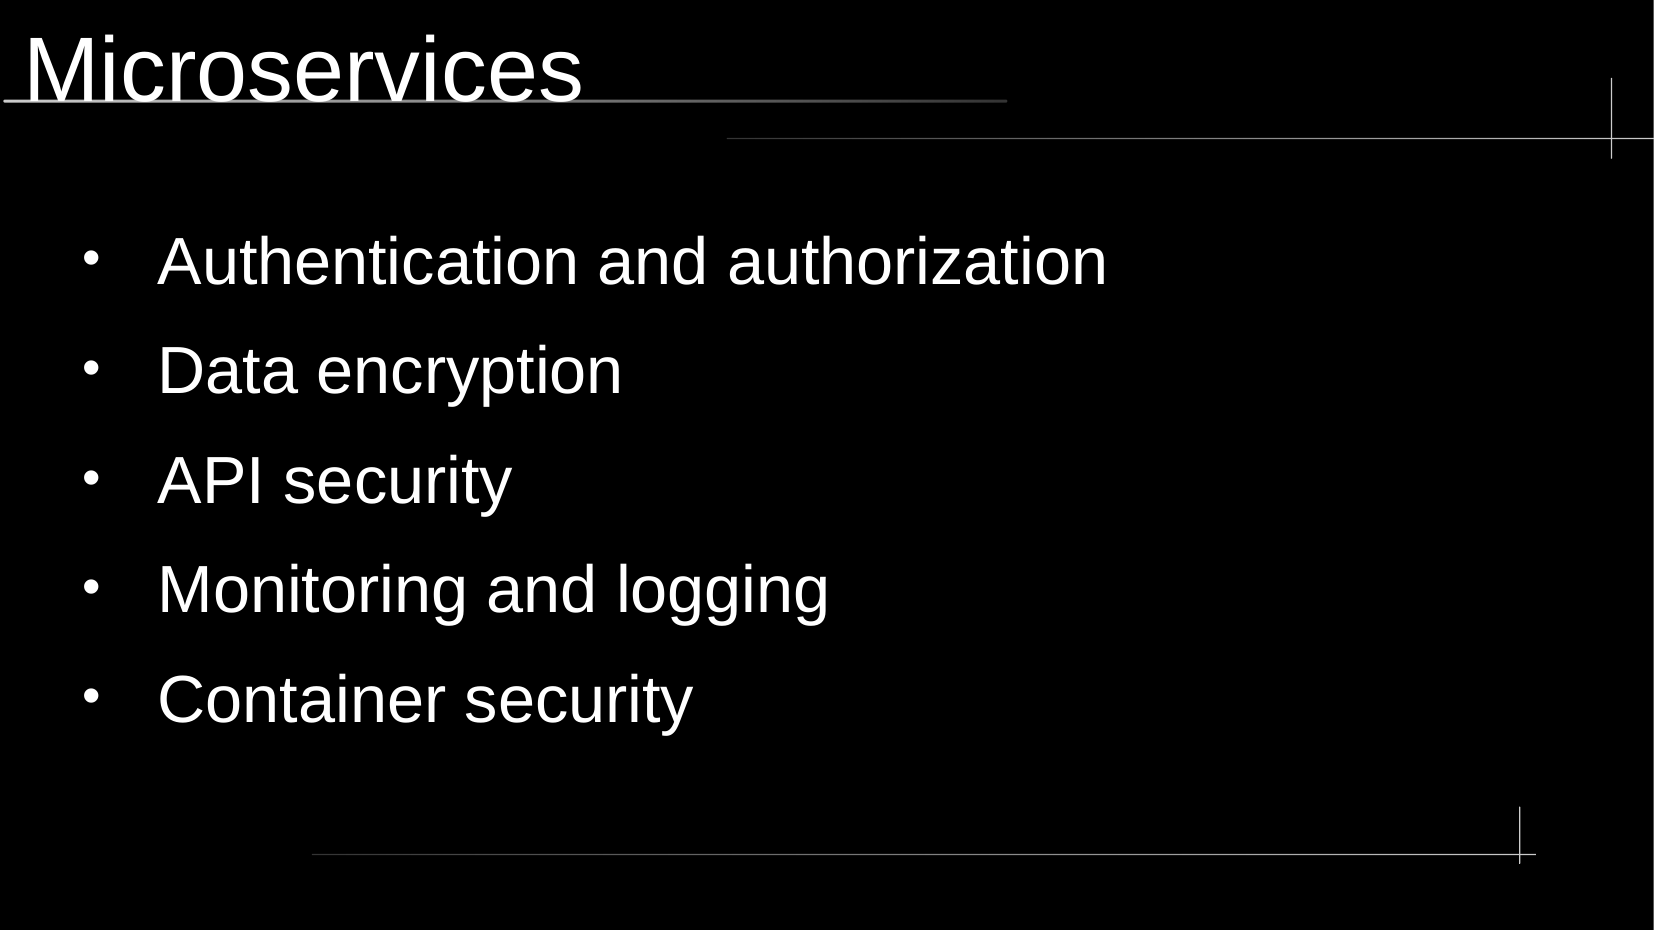

# Microservices
Authentication and authorization
Data encryption
API security
Monitoring and logging
Container security
2